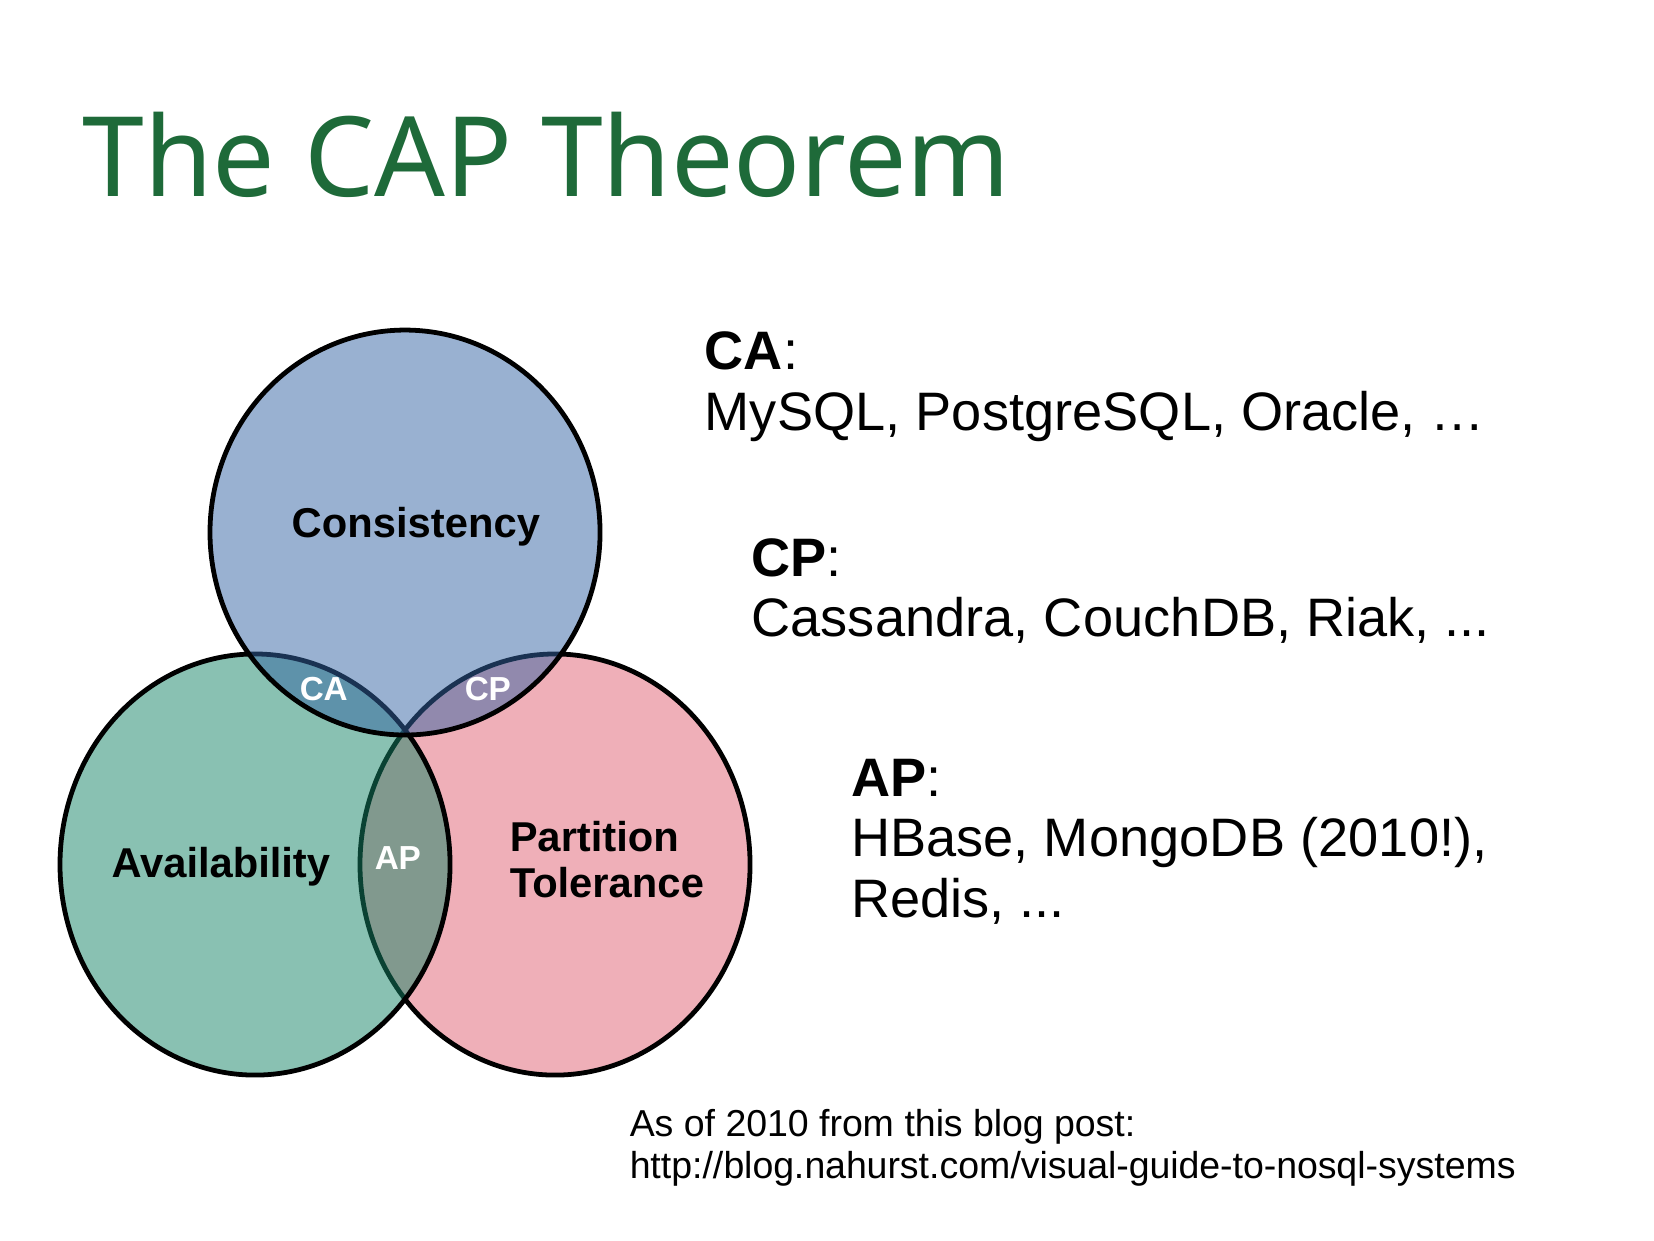

# The CAP Theorem
CA:
MySQL, PostgreSQL, Oracle, …
Consistency
CP:
Cassandra, CouchDB, Riak, ...
CA
CP
AP:
HBase, MongoDB (2010!),
Redis, ...
Partition
Tolerance
Availability
AP
As of 2010 from this blog post:
http://blog.nahurst.com/visual-guide-to-nosql-systems